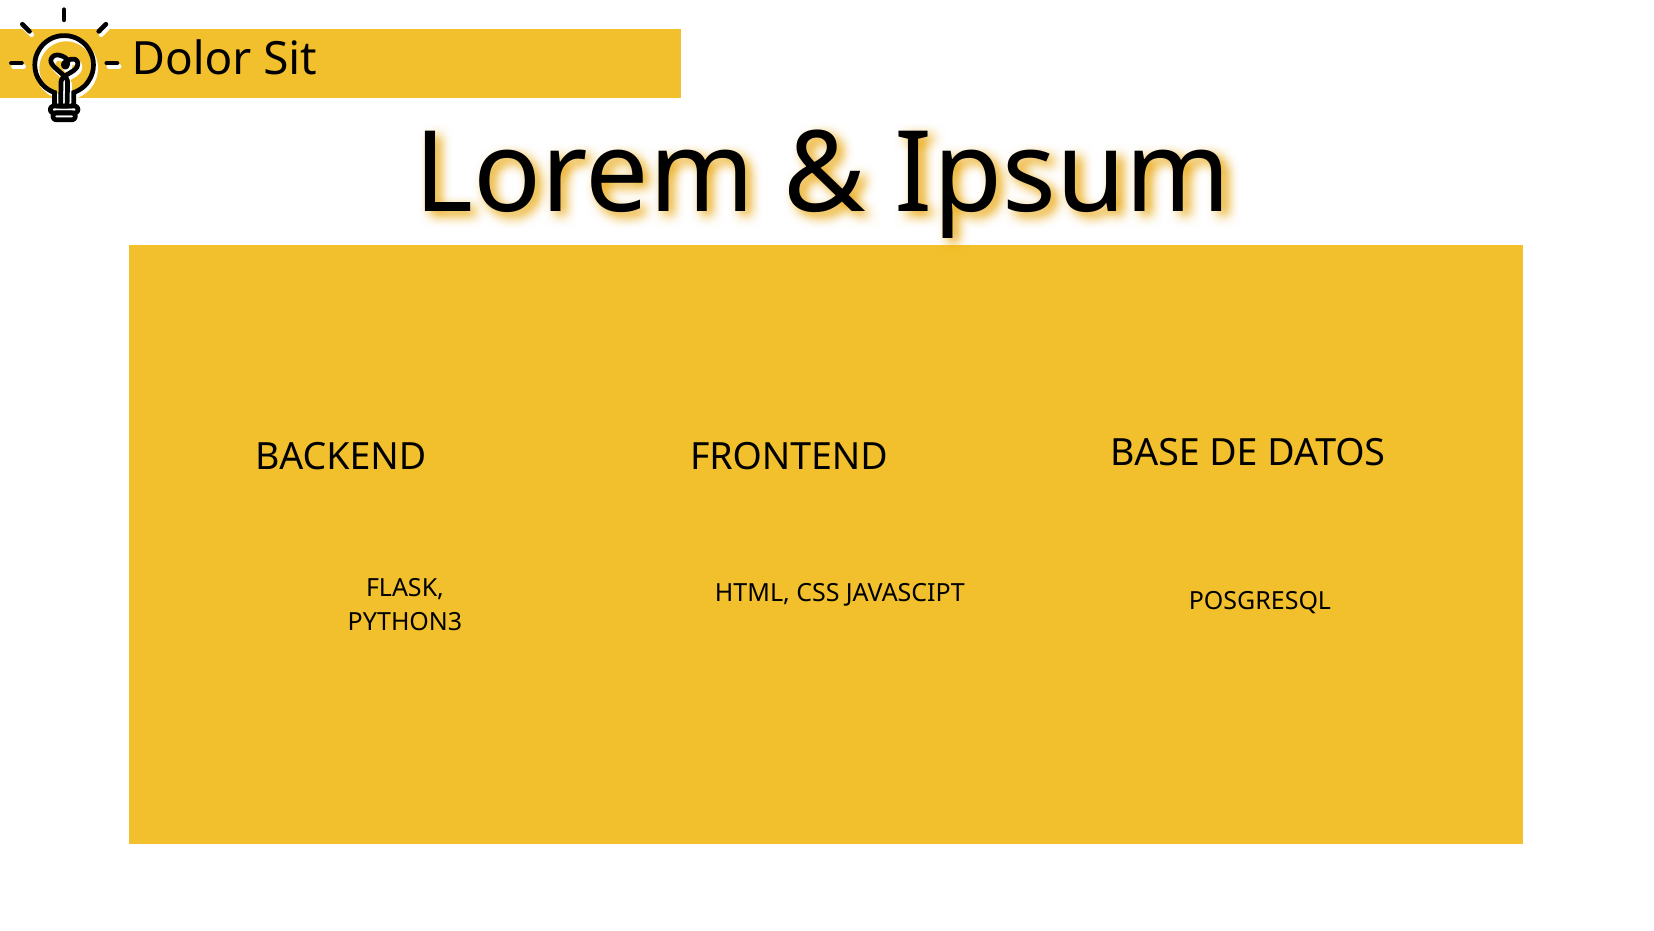

# Dolor Sit
Lorem & Ipsum
BASE DE DATOS
BACKEND
FRONTEND
HTML, CSS JAVASCIPT
POSGRESQL
FLASK,
PYTHON3